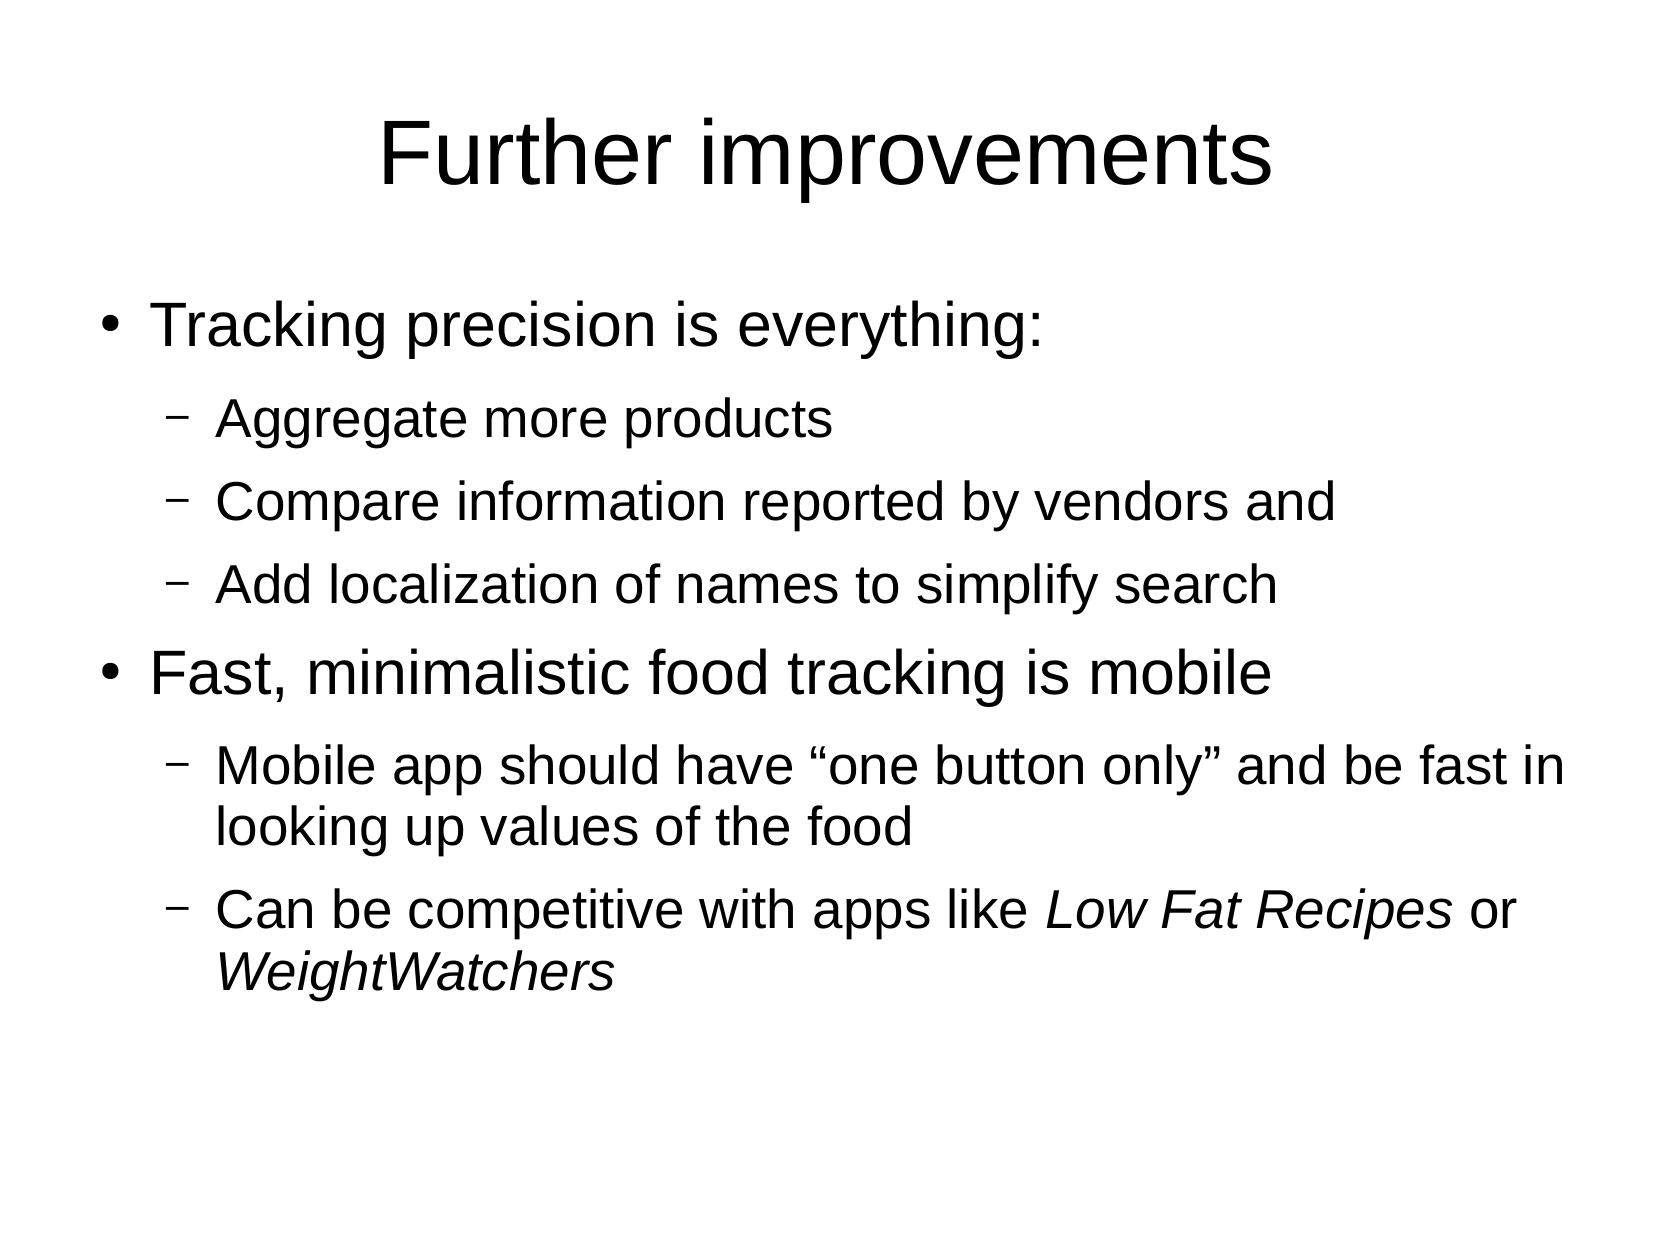

# Further improvements
Tracking precision is everything:
Aggregate more products
Compare information reported by vendors and
Add localization of names to simplify search
Fast, minimalistic food tracking is mobile
Mobile app should have “one button only” and be fast in looking up values of the food
Can be competitive with apps like Low Fat Recipes or WeightWatchers